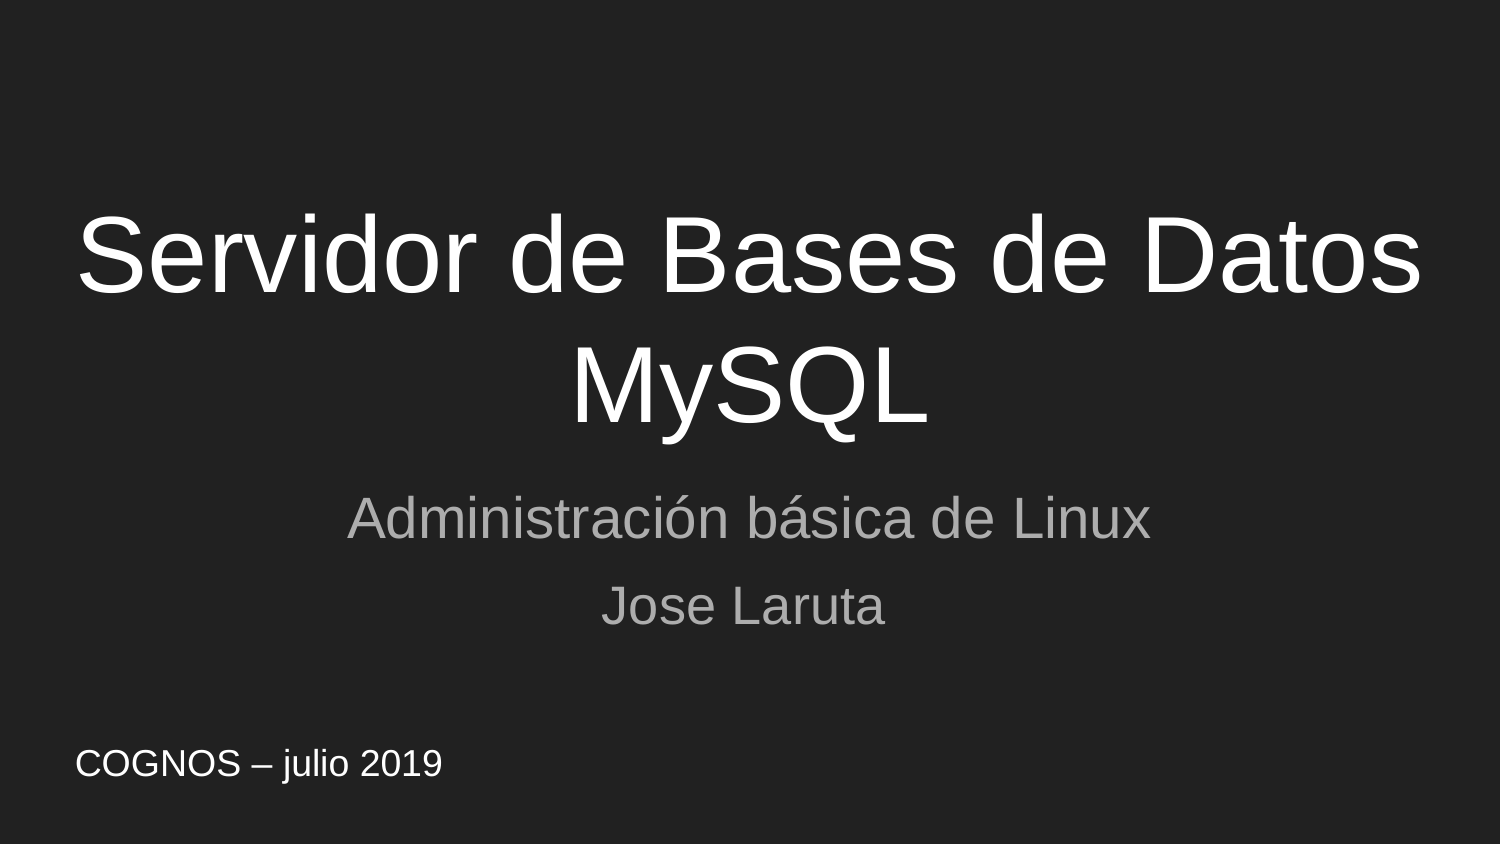

# Servidor de Bases de Datos MySQL
Administración básica de Linux
Jose Laruta
COGNOS – julio 2019